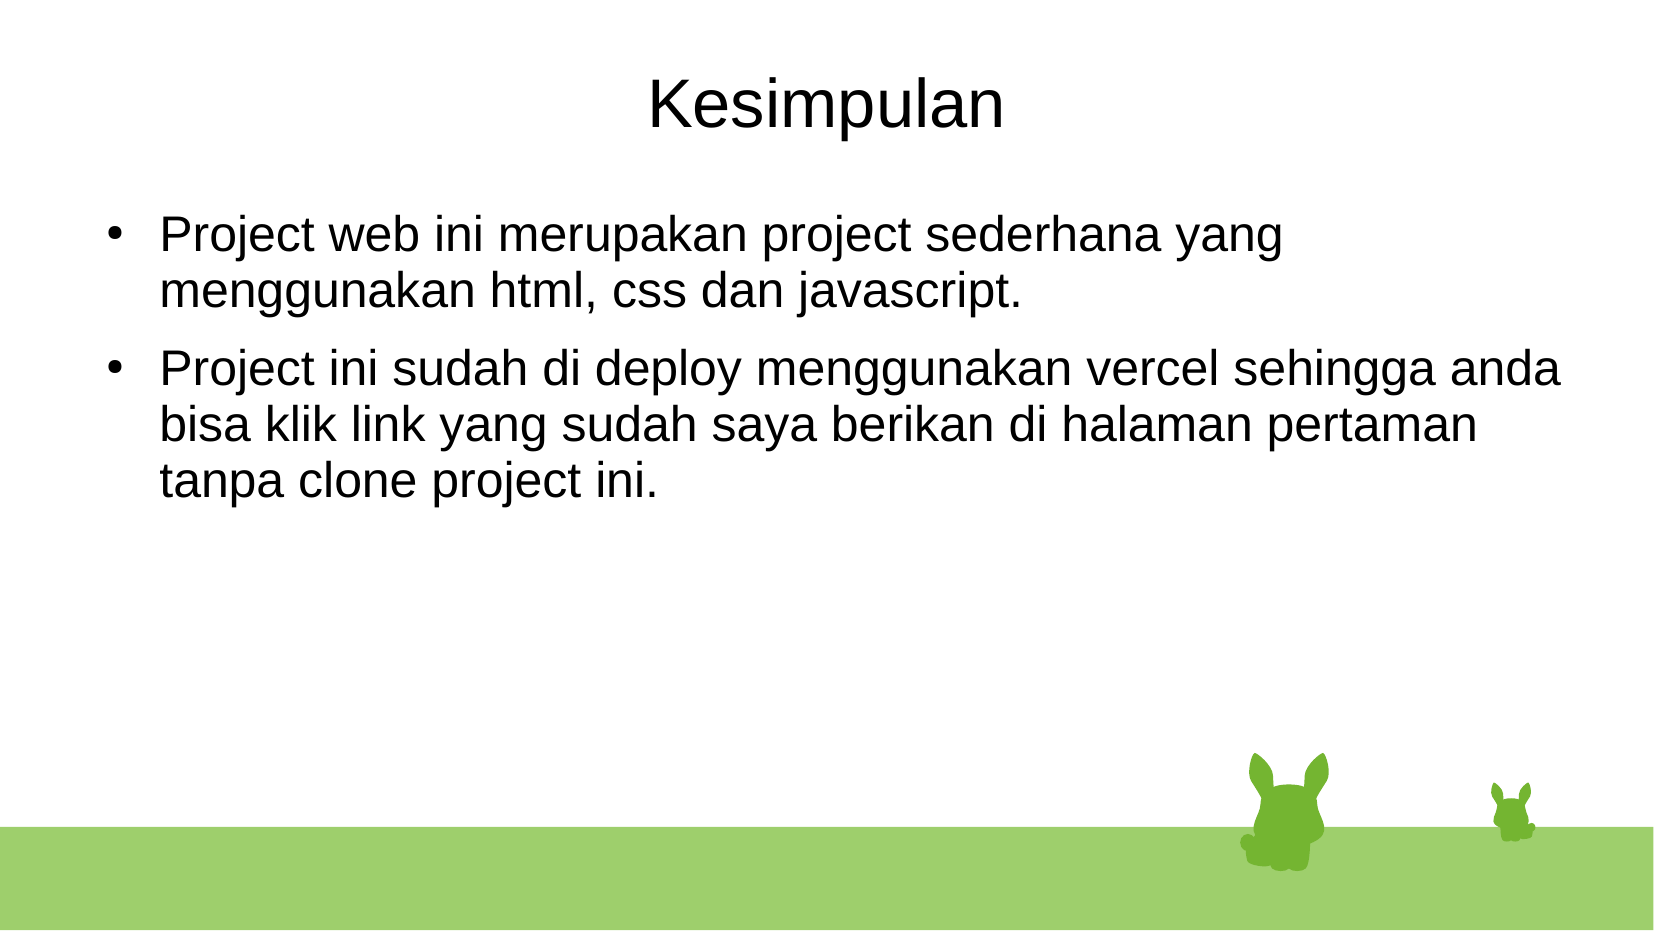

# Kesimpulan
Project web ini merupakan project sederhana yang menggunakan html, css dan javascript.
Project ini sudah di deploy menggunakan vercel sehingga anda bisa klik link yang sudah saya berikan di halaman pertaman tanpa clone project ini.